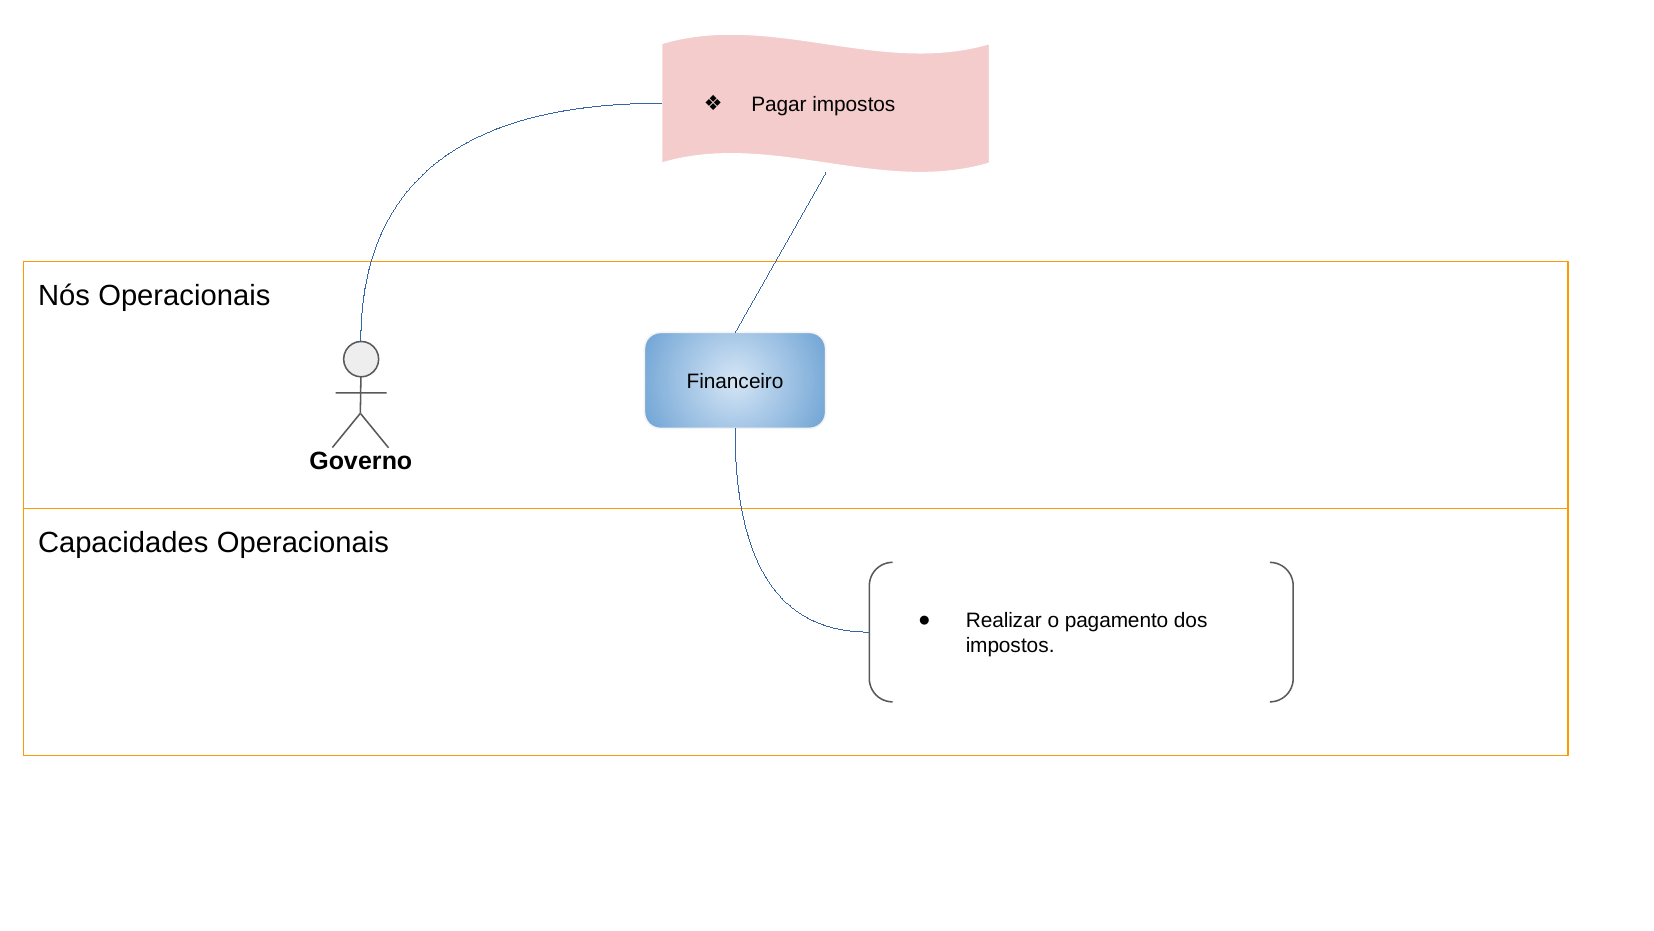

Pagar impostos
Nós Operacionais
Financeiro
Governo
Capacidades Operacionais
Realizar o pagamento dos impostos.